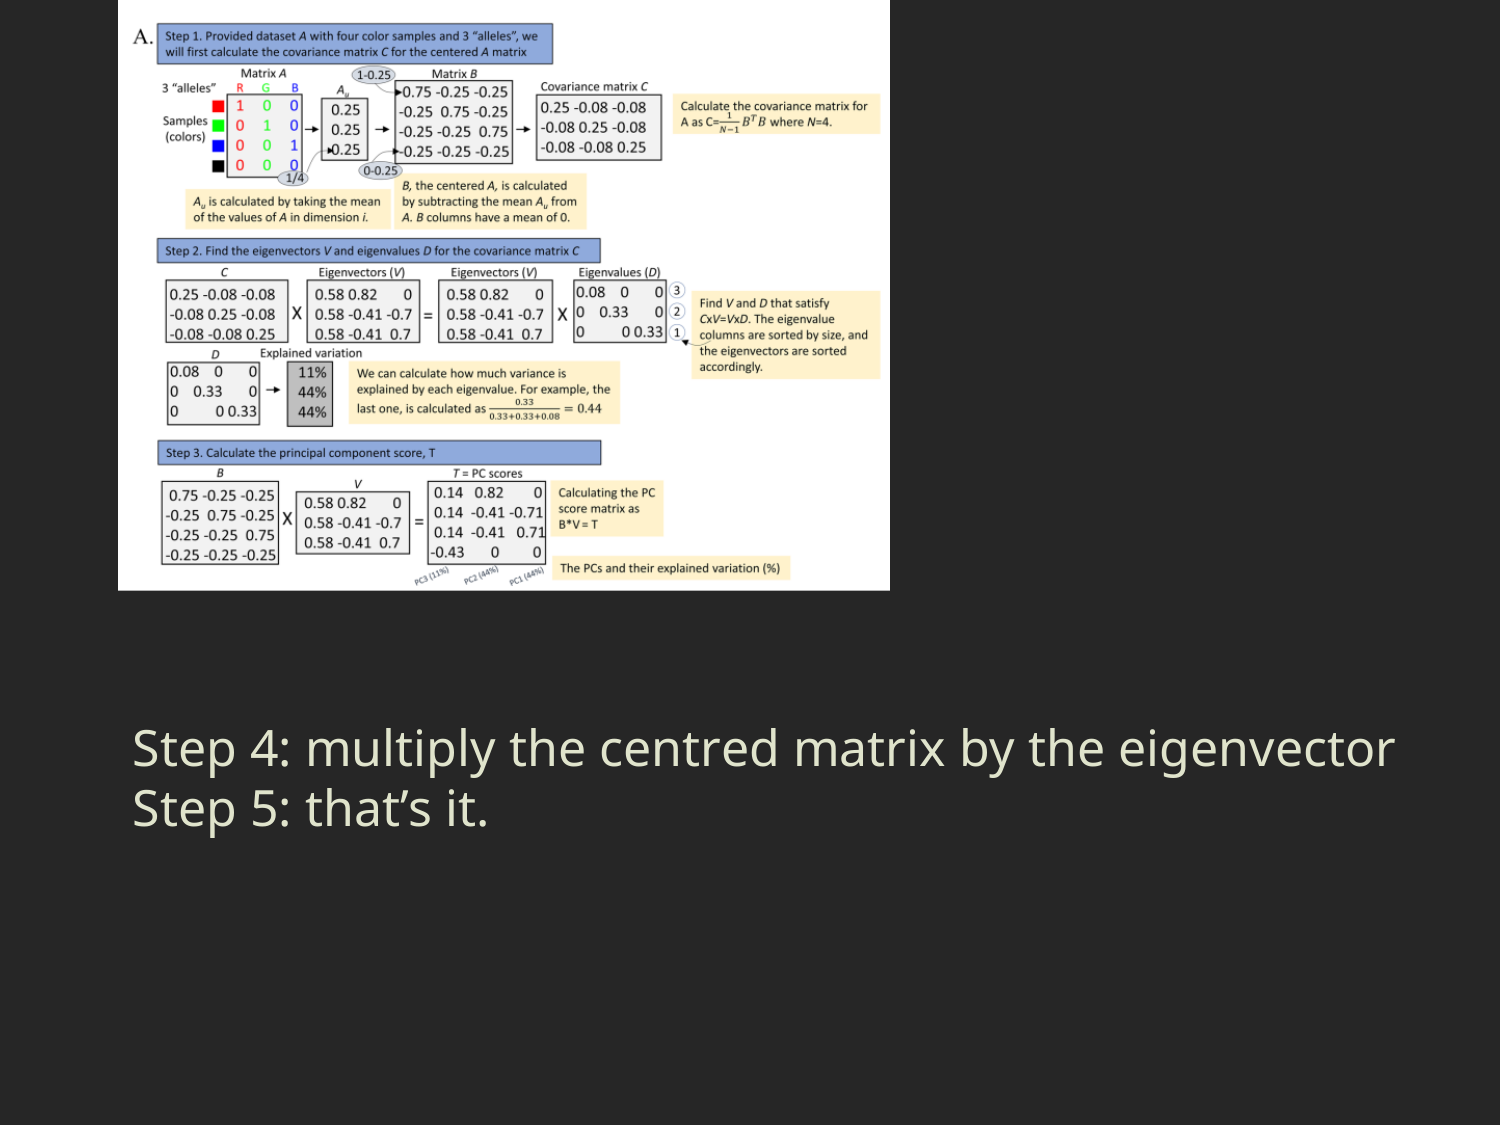

Step 4: multiply the centred matrix by the eigenvector
Step 5: that’s it.